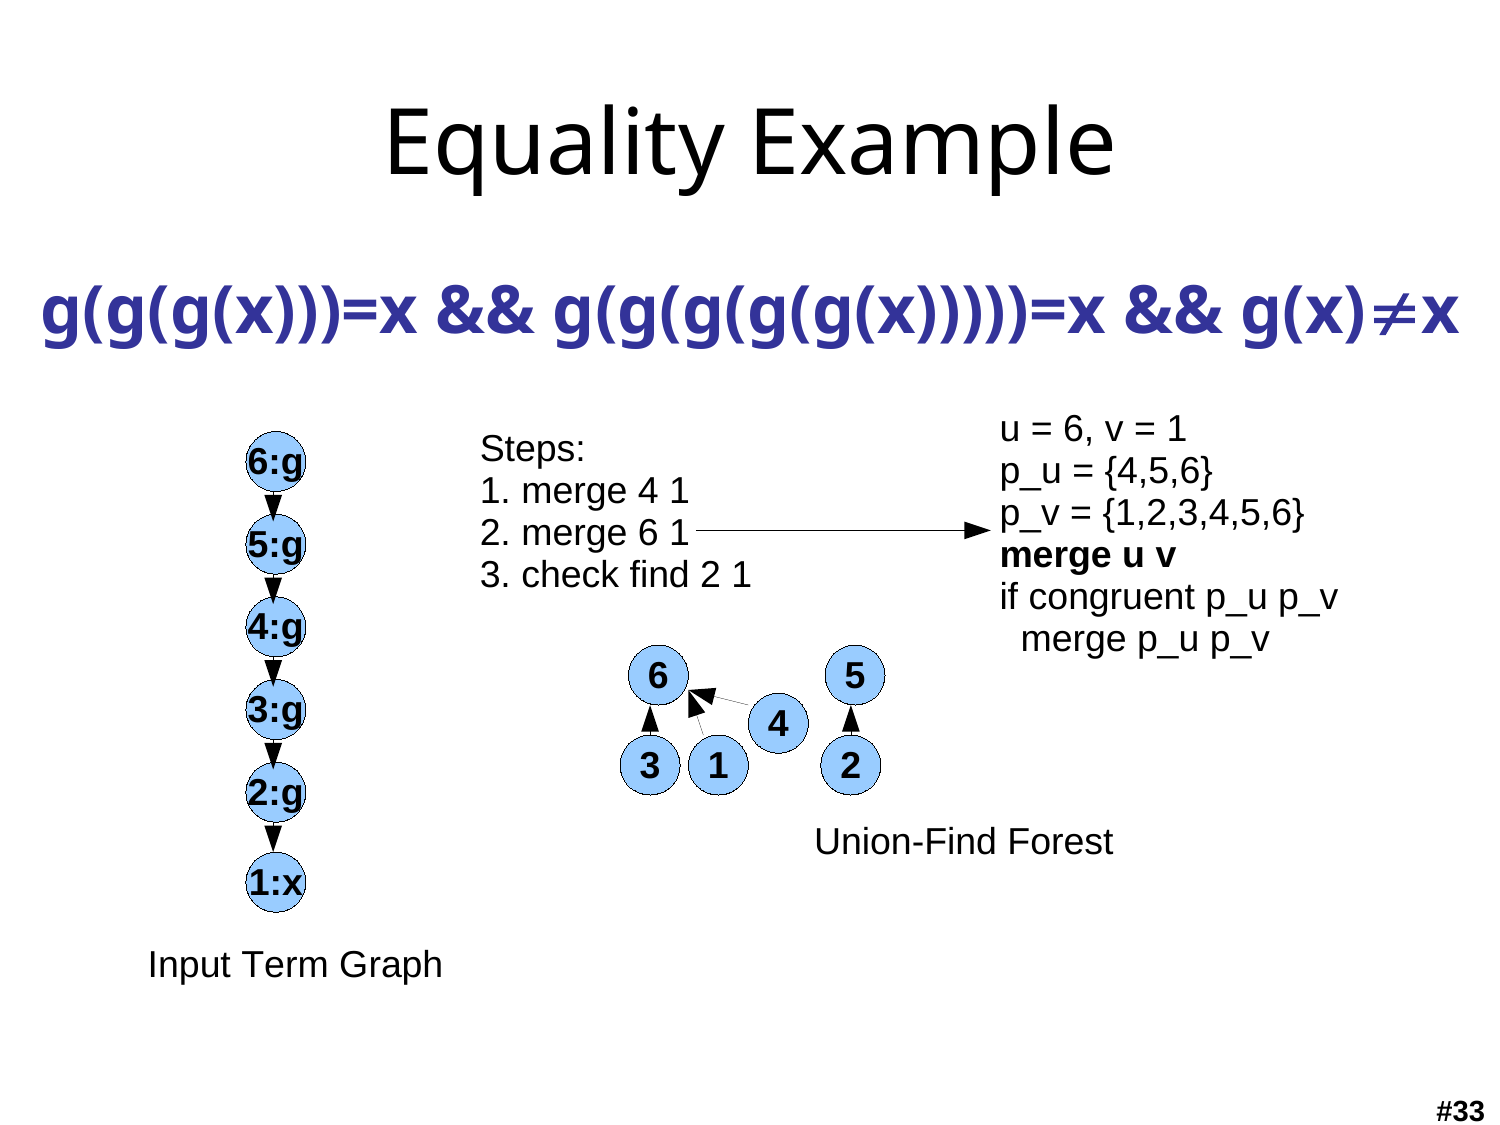

# Equality Example
g(g(g(x)))=x && g(g(g(g(g(x)))))=x && g(x)x
u = 6, v = 1
p_u = {4,5,6}
p_v = {1,2,3,4,5,6}
merge u v
if congruent p_u p_v
 merge p_u p_v
Steps:
1. merge 4 1
2. merge 6 1
3. check find 2 1
6:g
5:g
4:g
6
5
3:g
4
3
1
2
2:g
Union-Find Forest
1:x
Input Term Graph
33